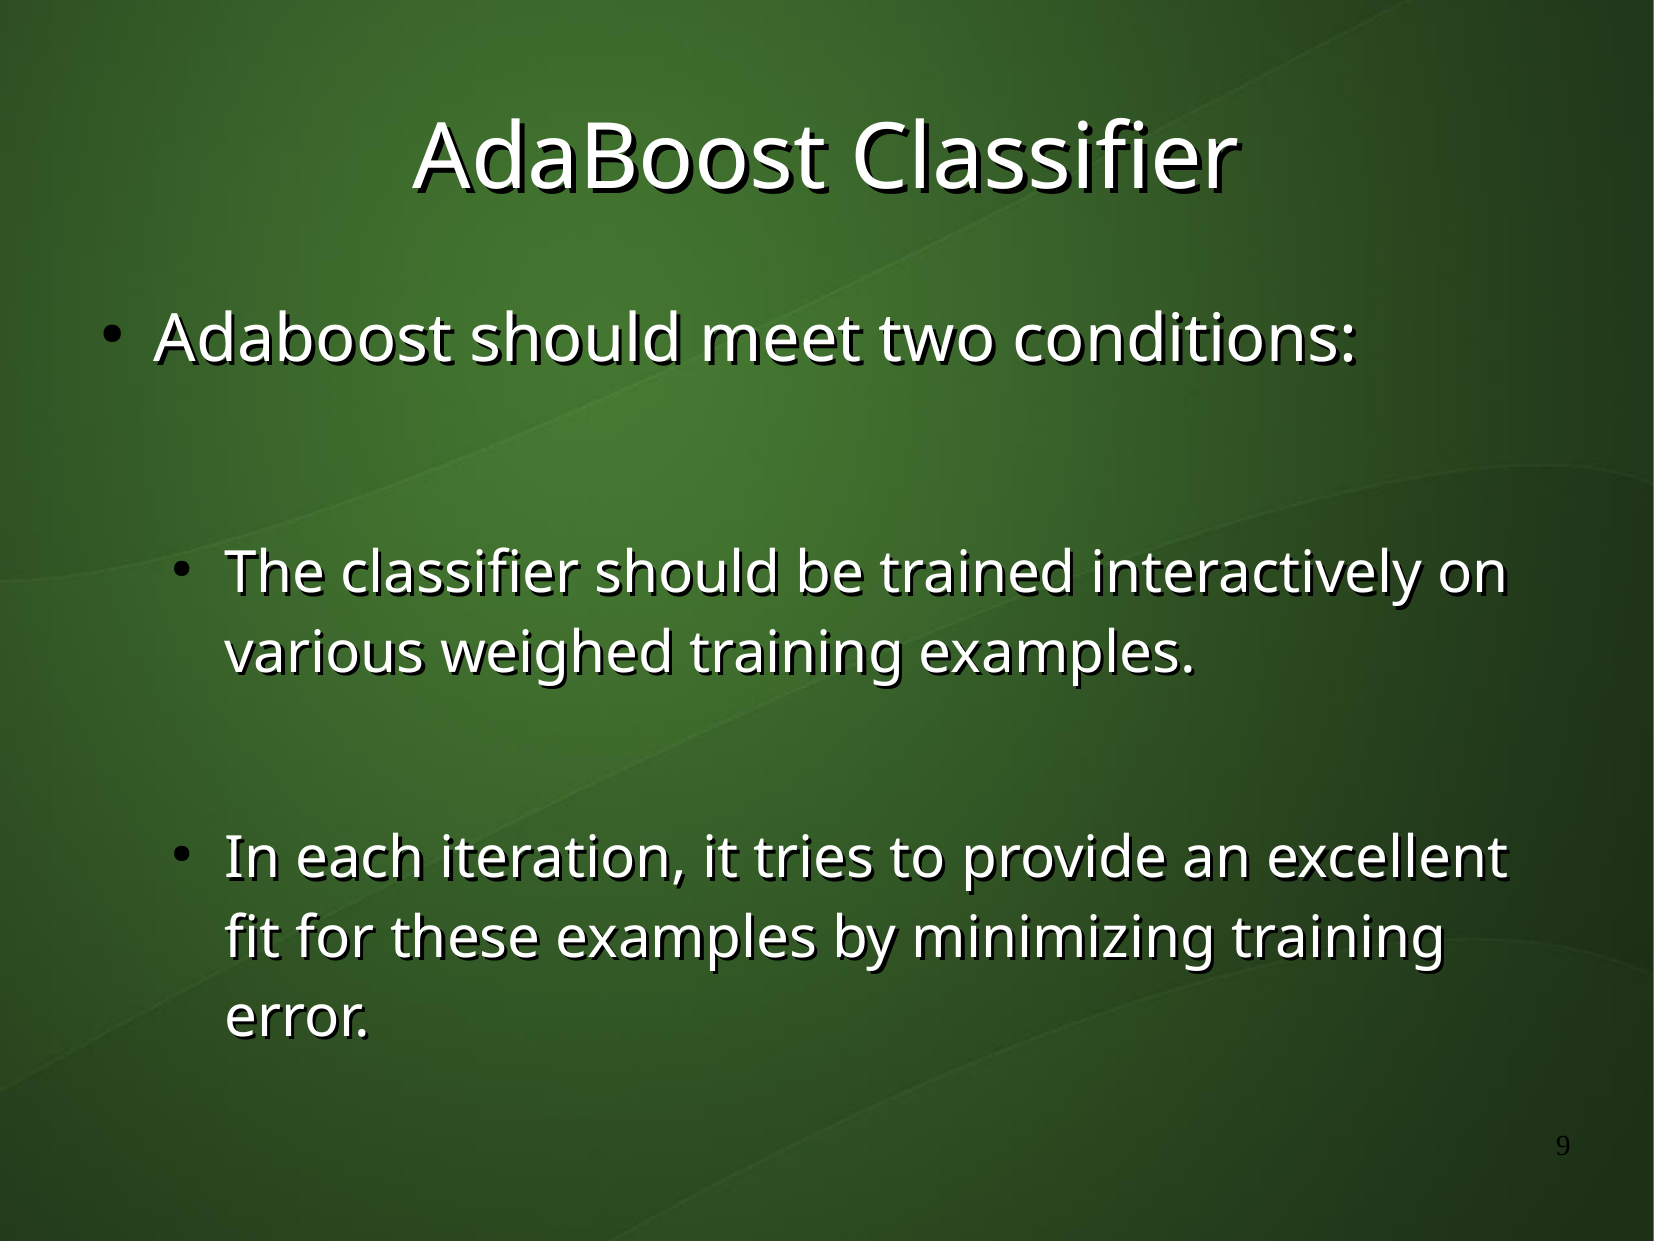

# AdaBoost Classifier
Adaboost should meet two conditions:
The classifier should be trained interactively on various weighed training examples.
In each iteration, it tries to provide an excellent fit for these examples by minimizing training error.
9